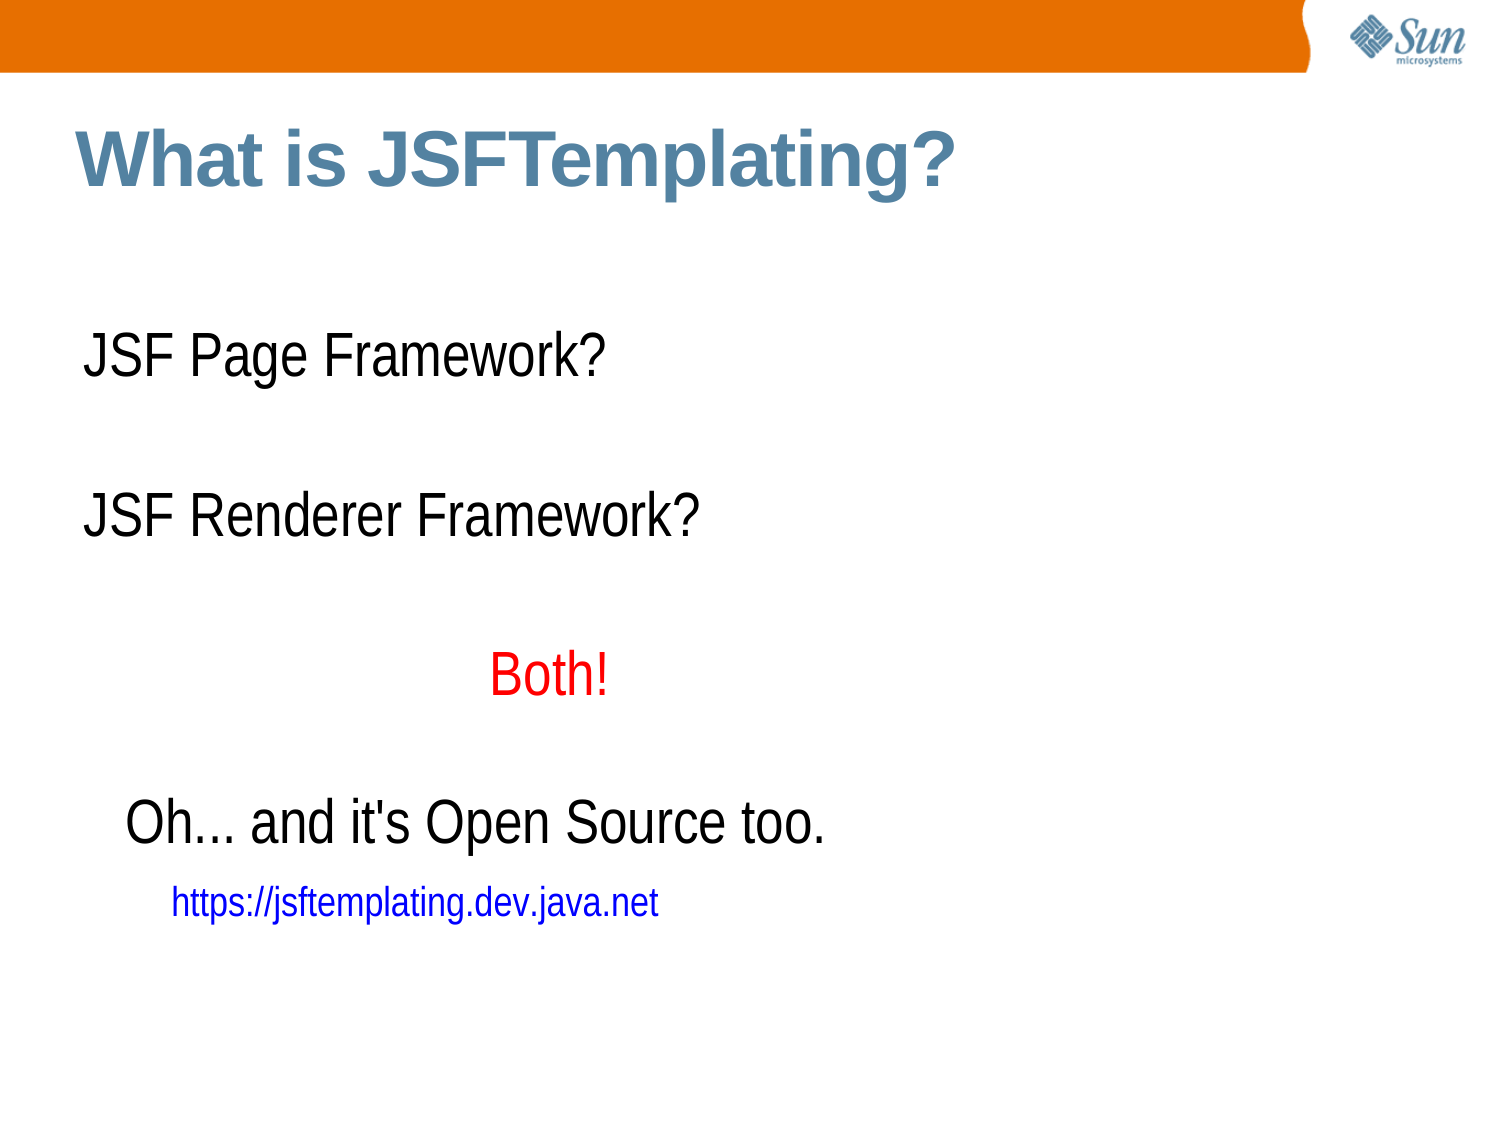

# What is JSFTemplating?
JSF Page Framework?
JSF Renderer Framework?
Both!
Oh... and it's Open Source too.
 https://jsftemplating.dev.java.net